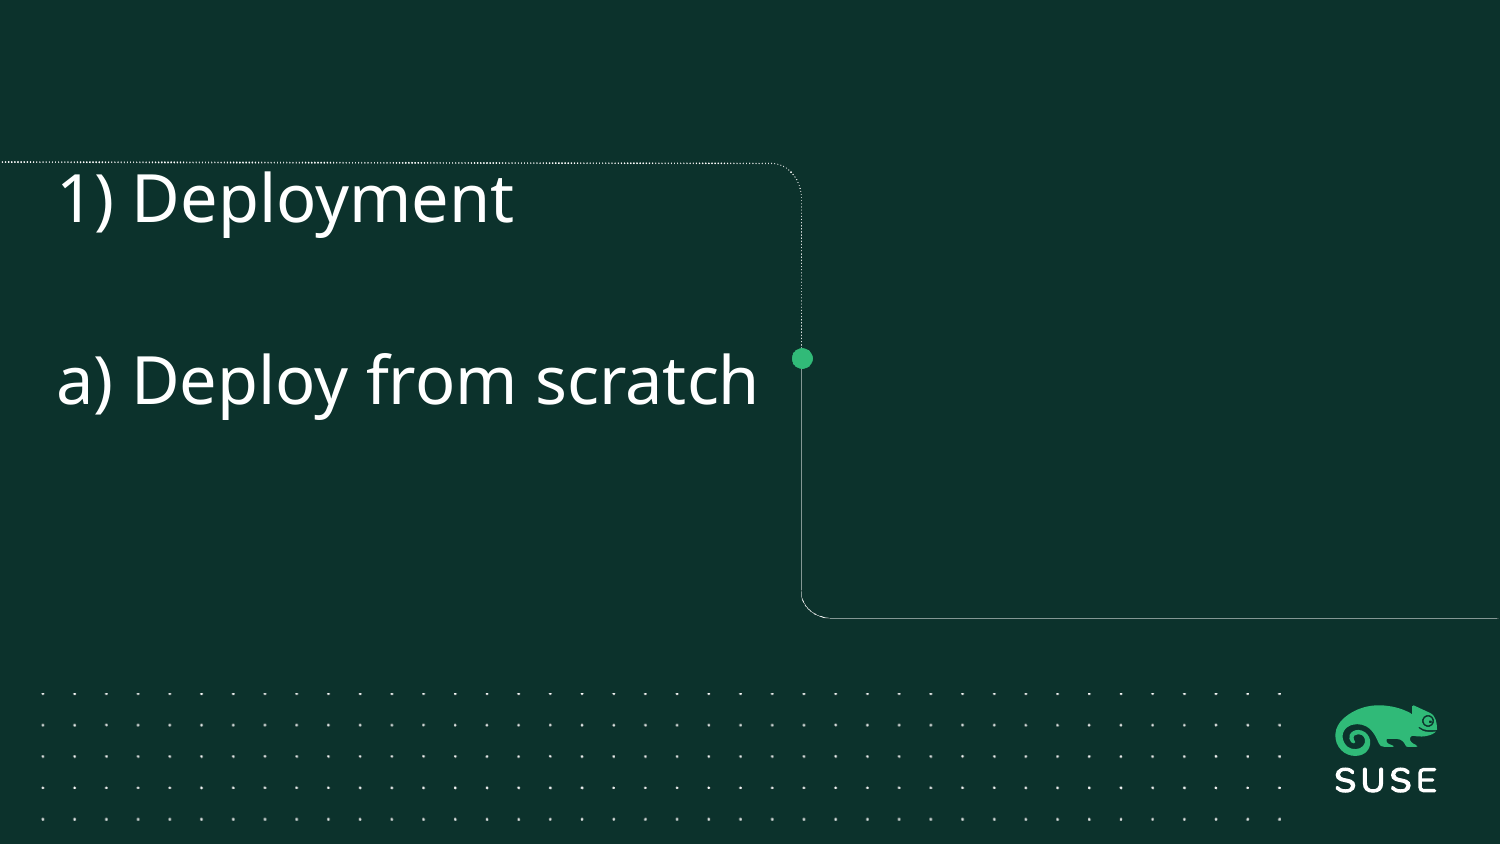

# 1) Deployment a) Deploy from scratch